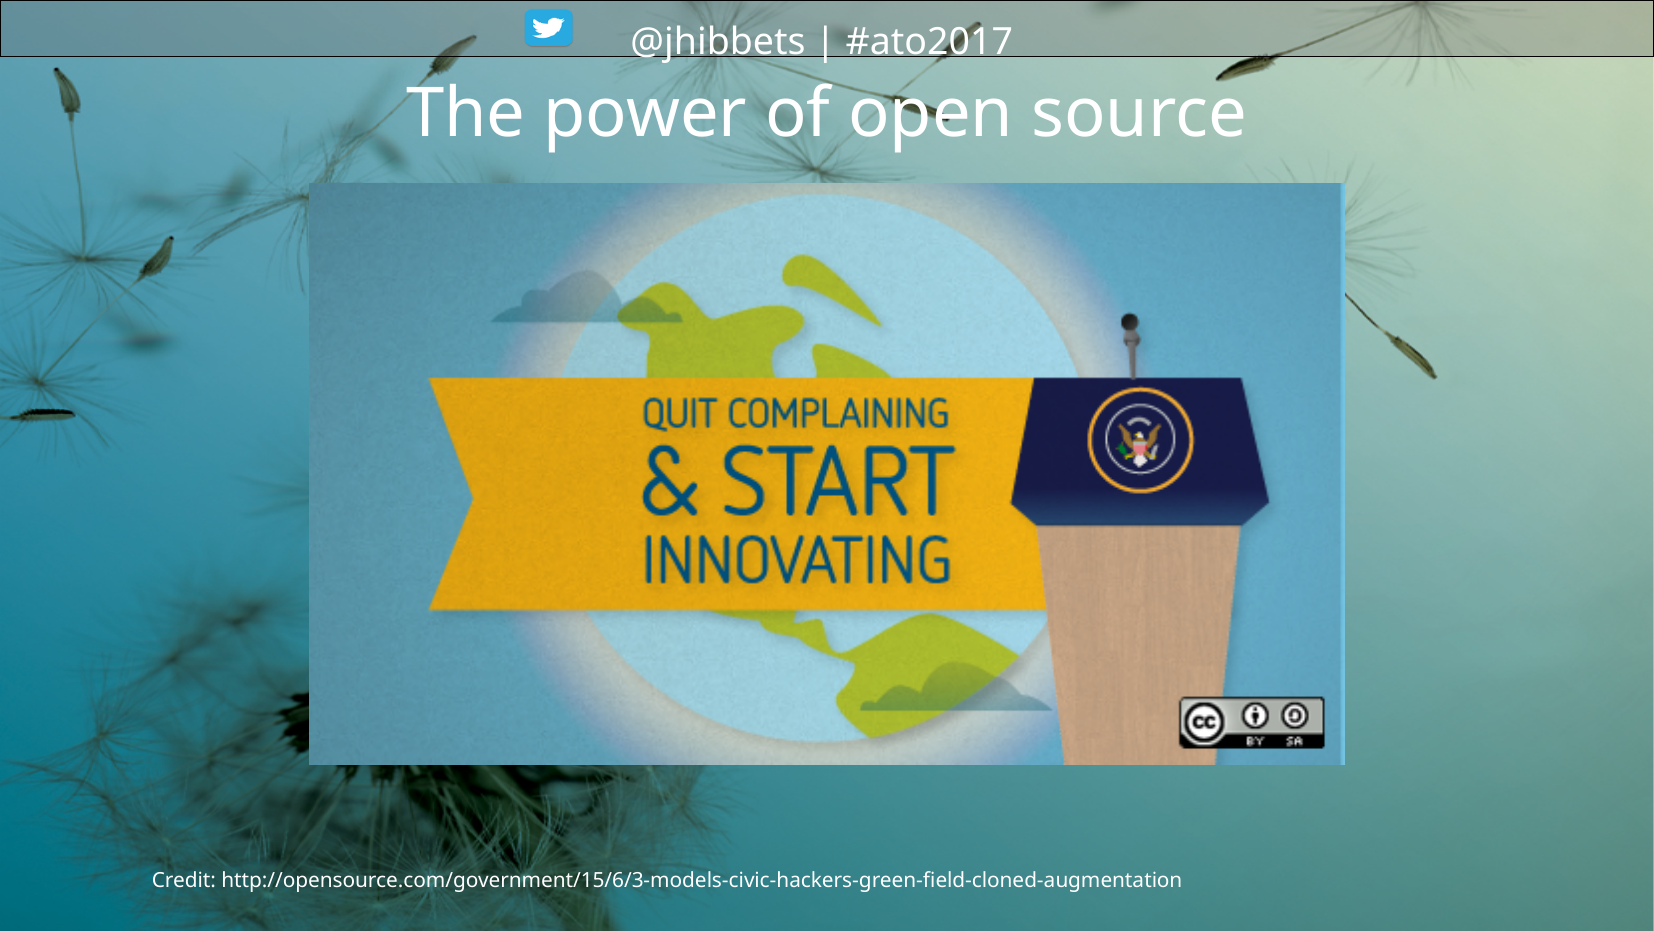

# The power of open source
Credit: http://opensource.com/government/15/6/3-models-civic-hackers-green-field-cloned-augmentation